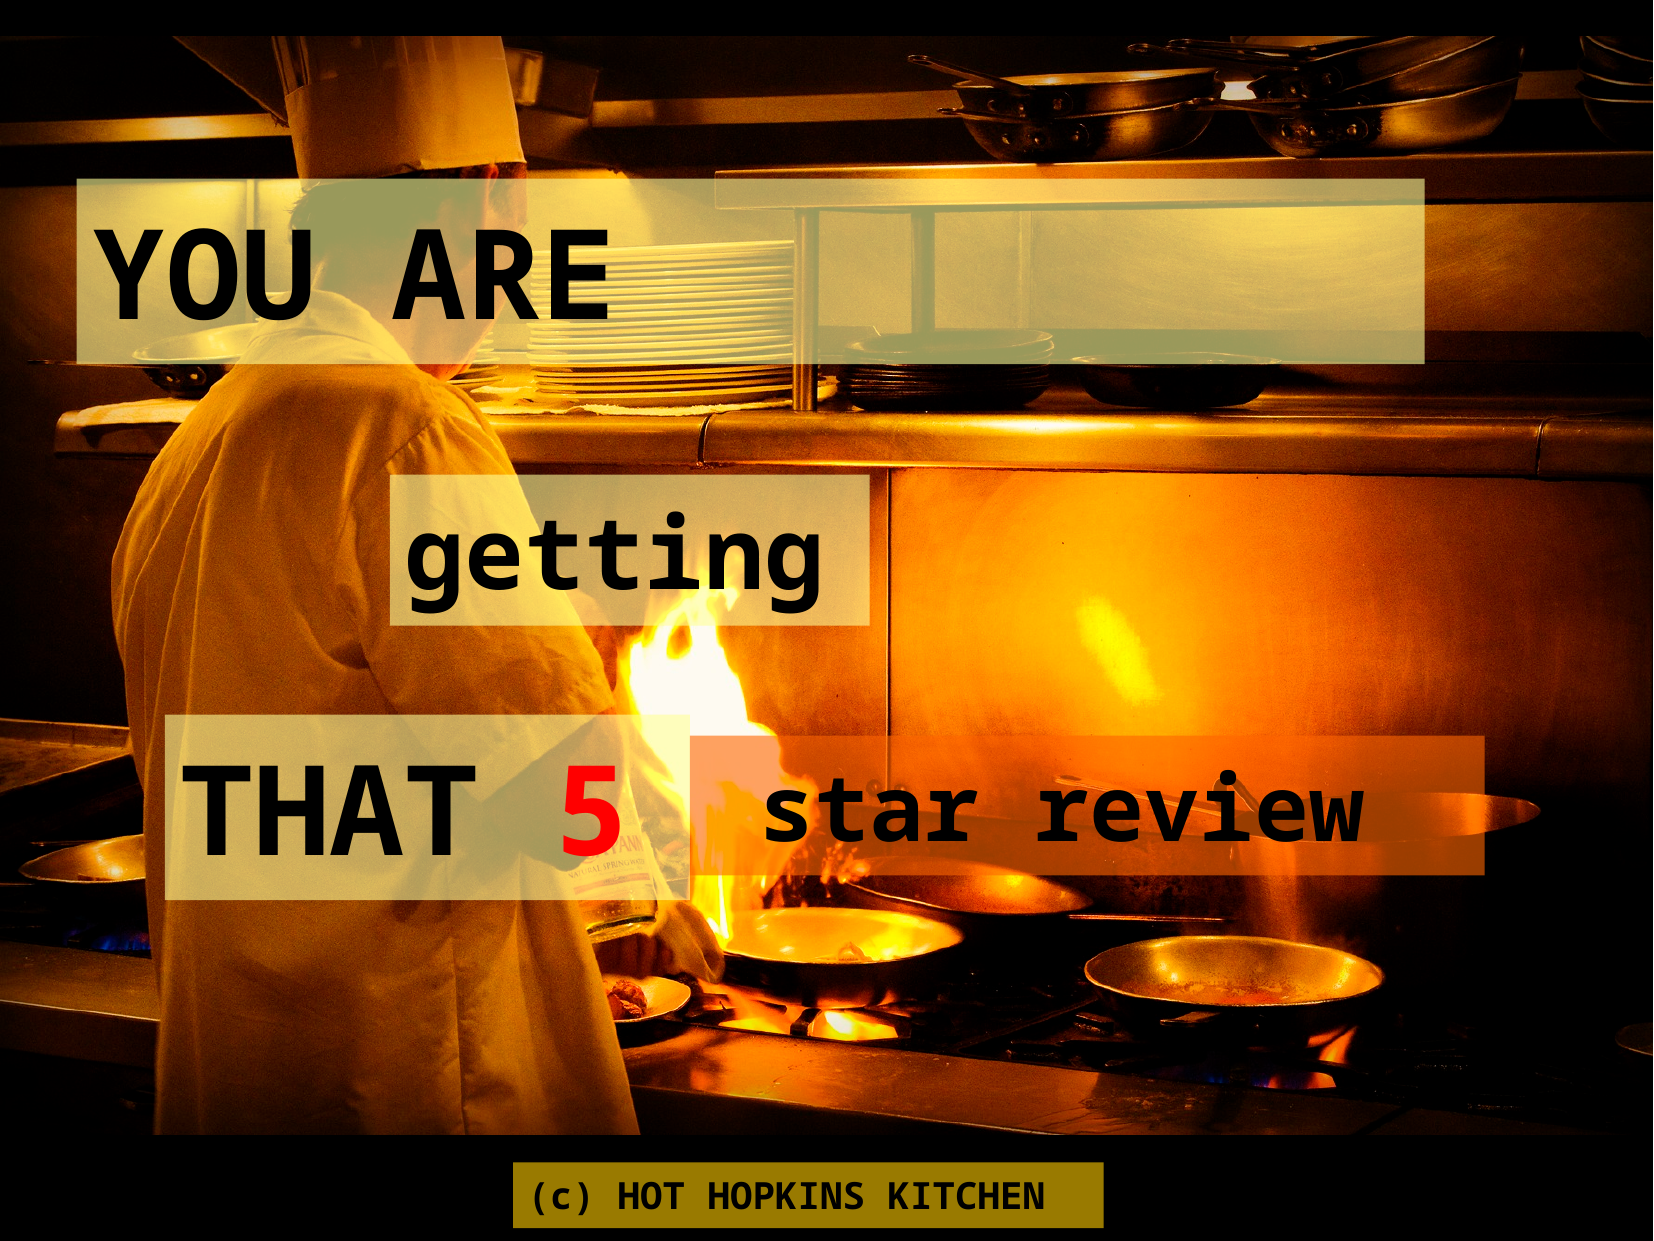

YOU ARE
getting
THAT 5
 star review
(c) HOT HOPKINS KITCHEN